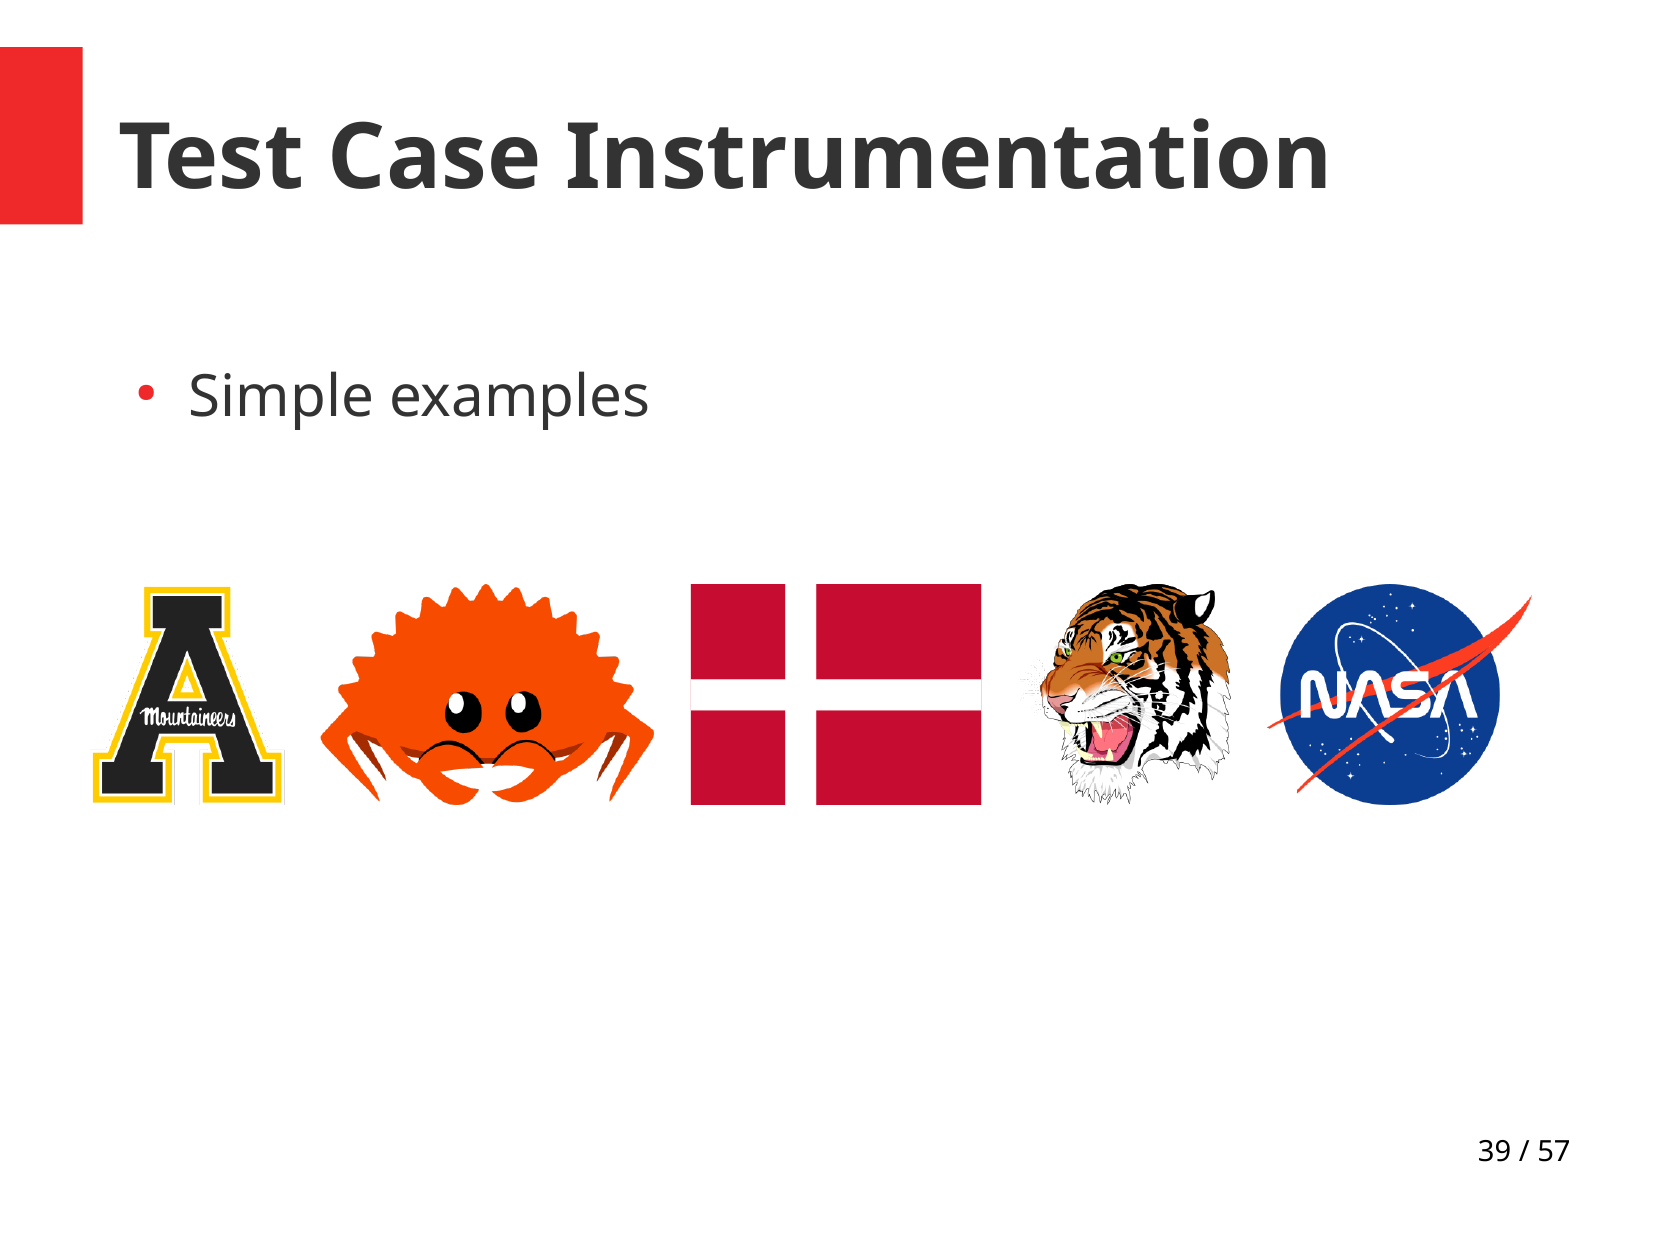

# Test Case Instrumentation
Simple examples
39